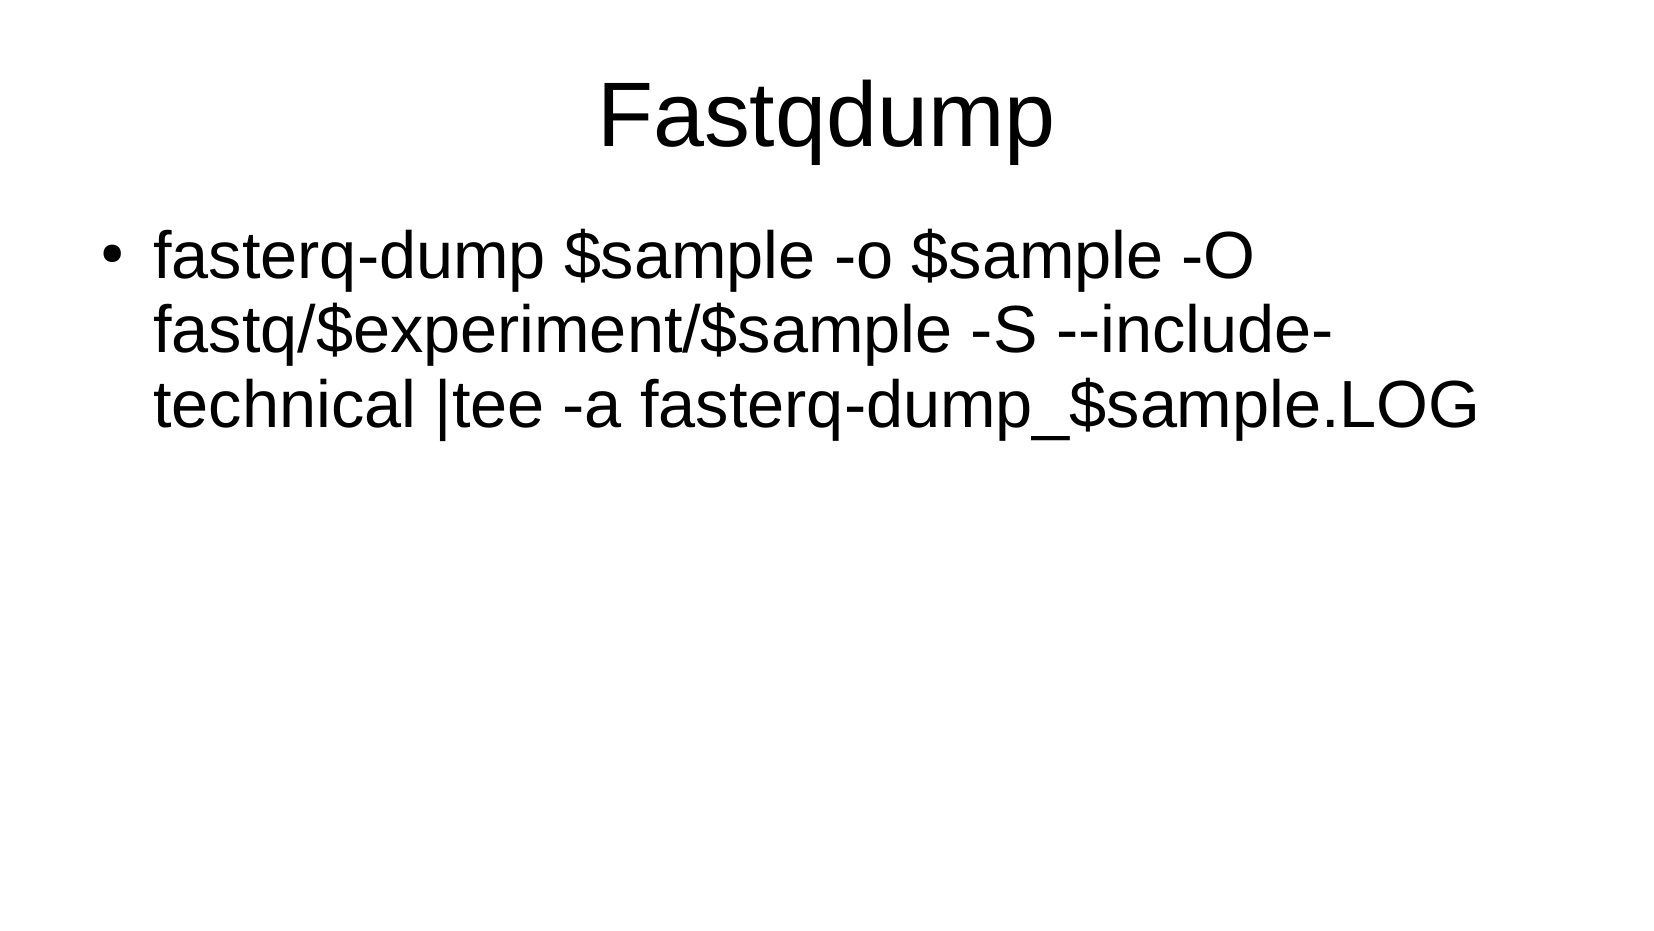

# Fastqdump
fasterq-dump $sample -o $sample -O fastq/$experiment/$sample -S --include-technical |tee -a fasterq-dump_$sample.LOG